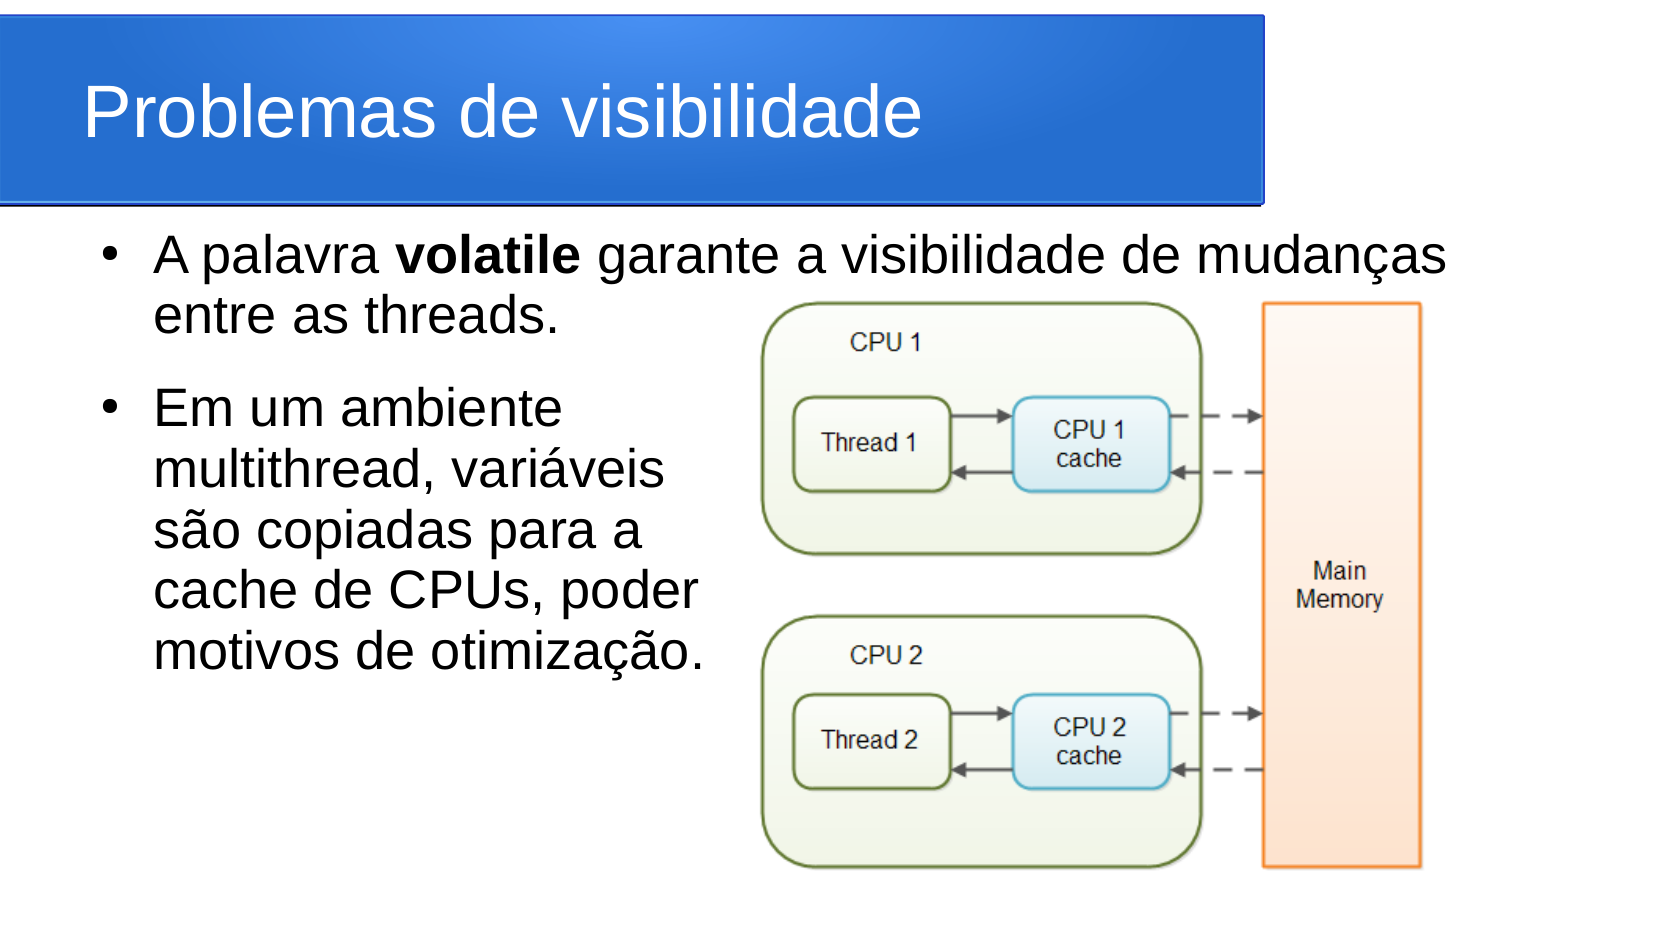

# Problemas de visibilidade
A palavra volatile garante a visibilidade de mudanças entre as threads.
Em um ambiente multithread, variáveis são copiadas para a cache de CPUs, poder motivos de otimização.